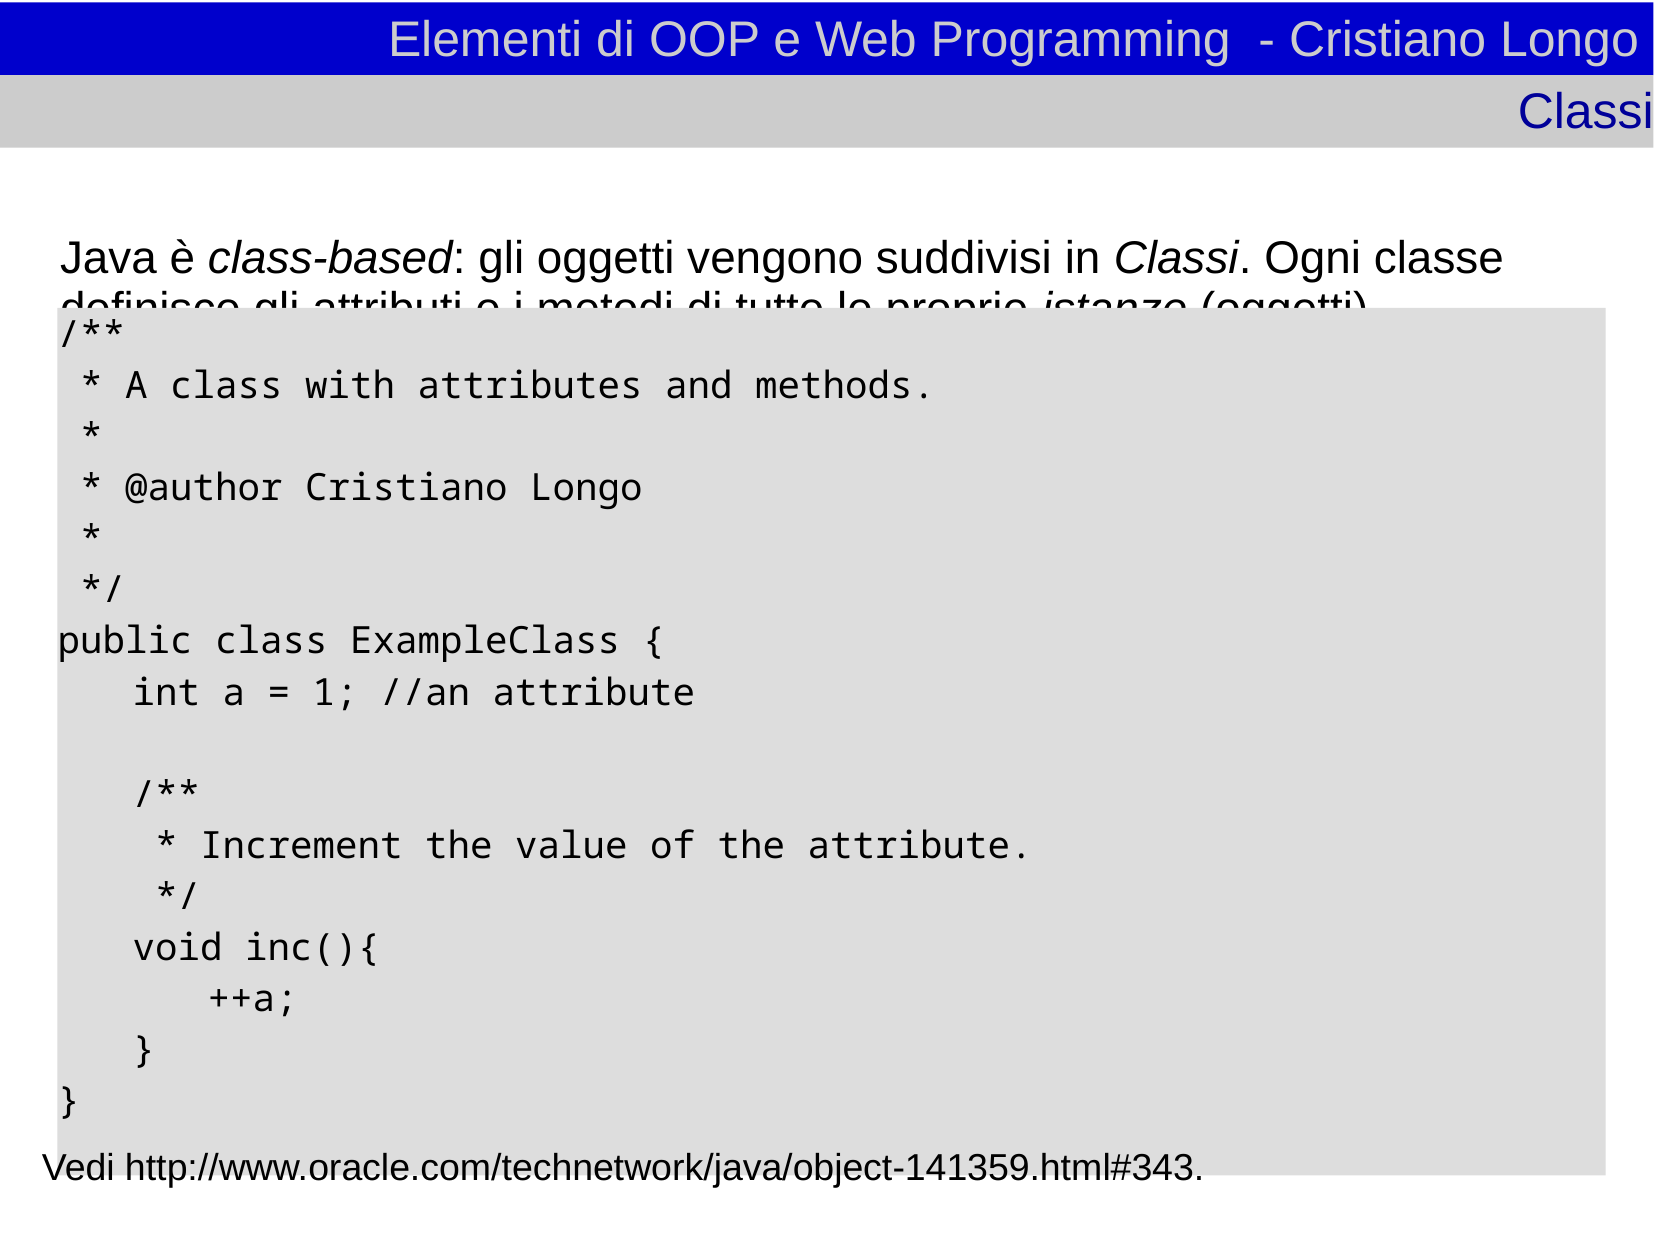

# Elementi di OOP e Web Programming - Cristiano Longo
Classi
Java è class-based: gli oggetti vengono suddivisi in Classi. Ogni classe definisce gli attributi e i metodi di tutte le proprie istanze (oggetti).
/**
 * A class with attributes and methods.
 *
 * @author Cristiano Longo
 *
 */
public class ExampleClass {
	int a = 1; //an attribute
	/**
	 * Increment the value of the attribute.
	 */
	void inc(){
		++a;
	}
}
Vedi http://www.oracle.com/technetwork/java/object-141359.html#343.